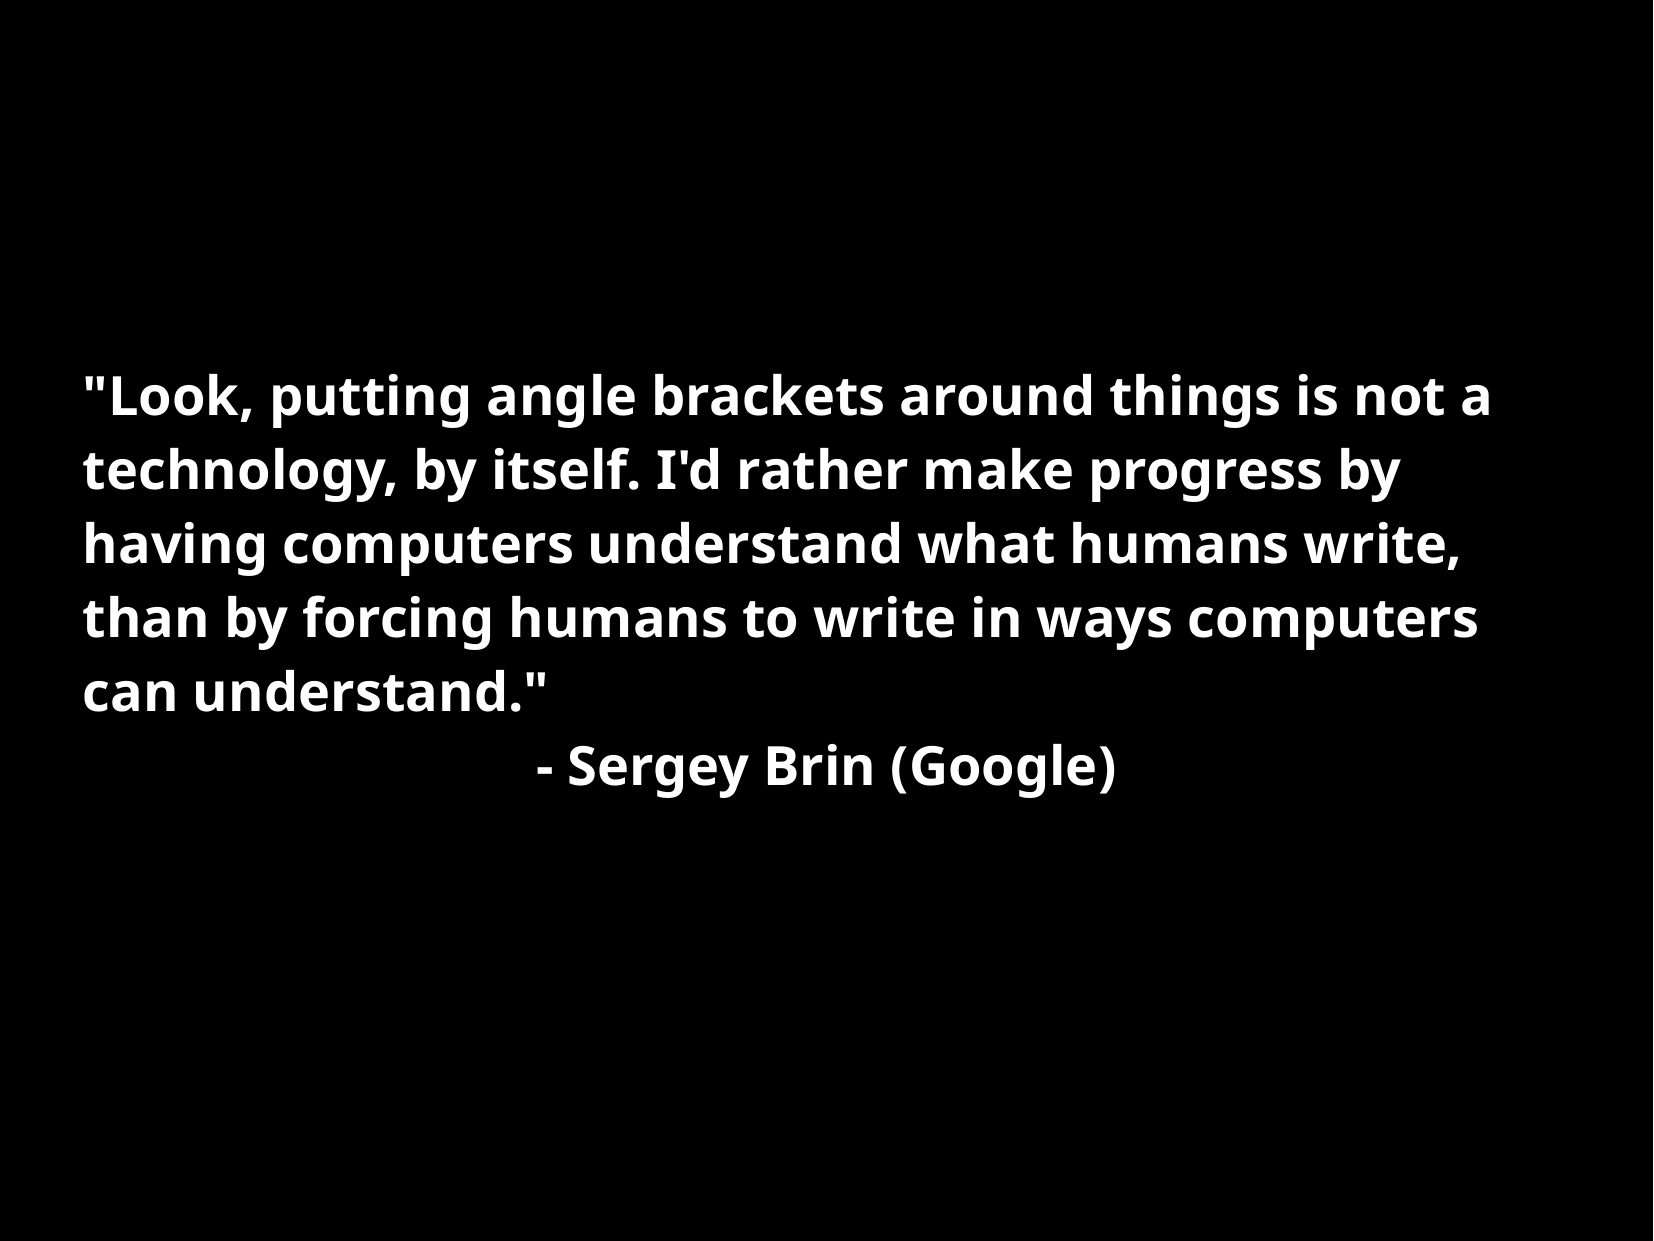

# "Look, putting angle brackets around things is not a technology, by itself. I'd rather make progress by having computers understand what humans write, than by forcing humans to write in ways computers can understand."
- Sergey Brin (Google)